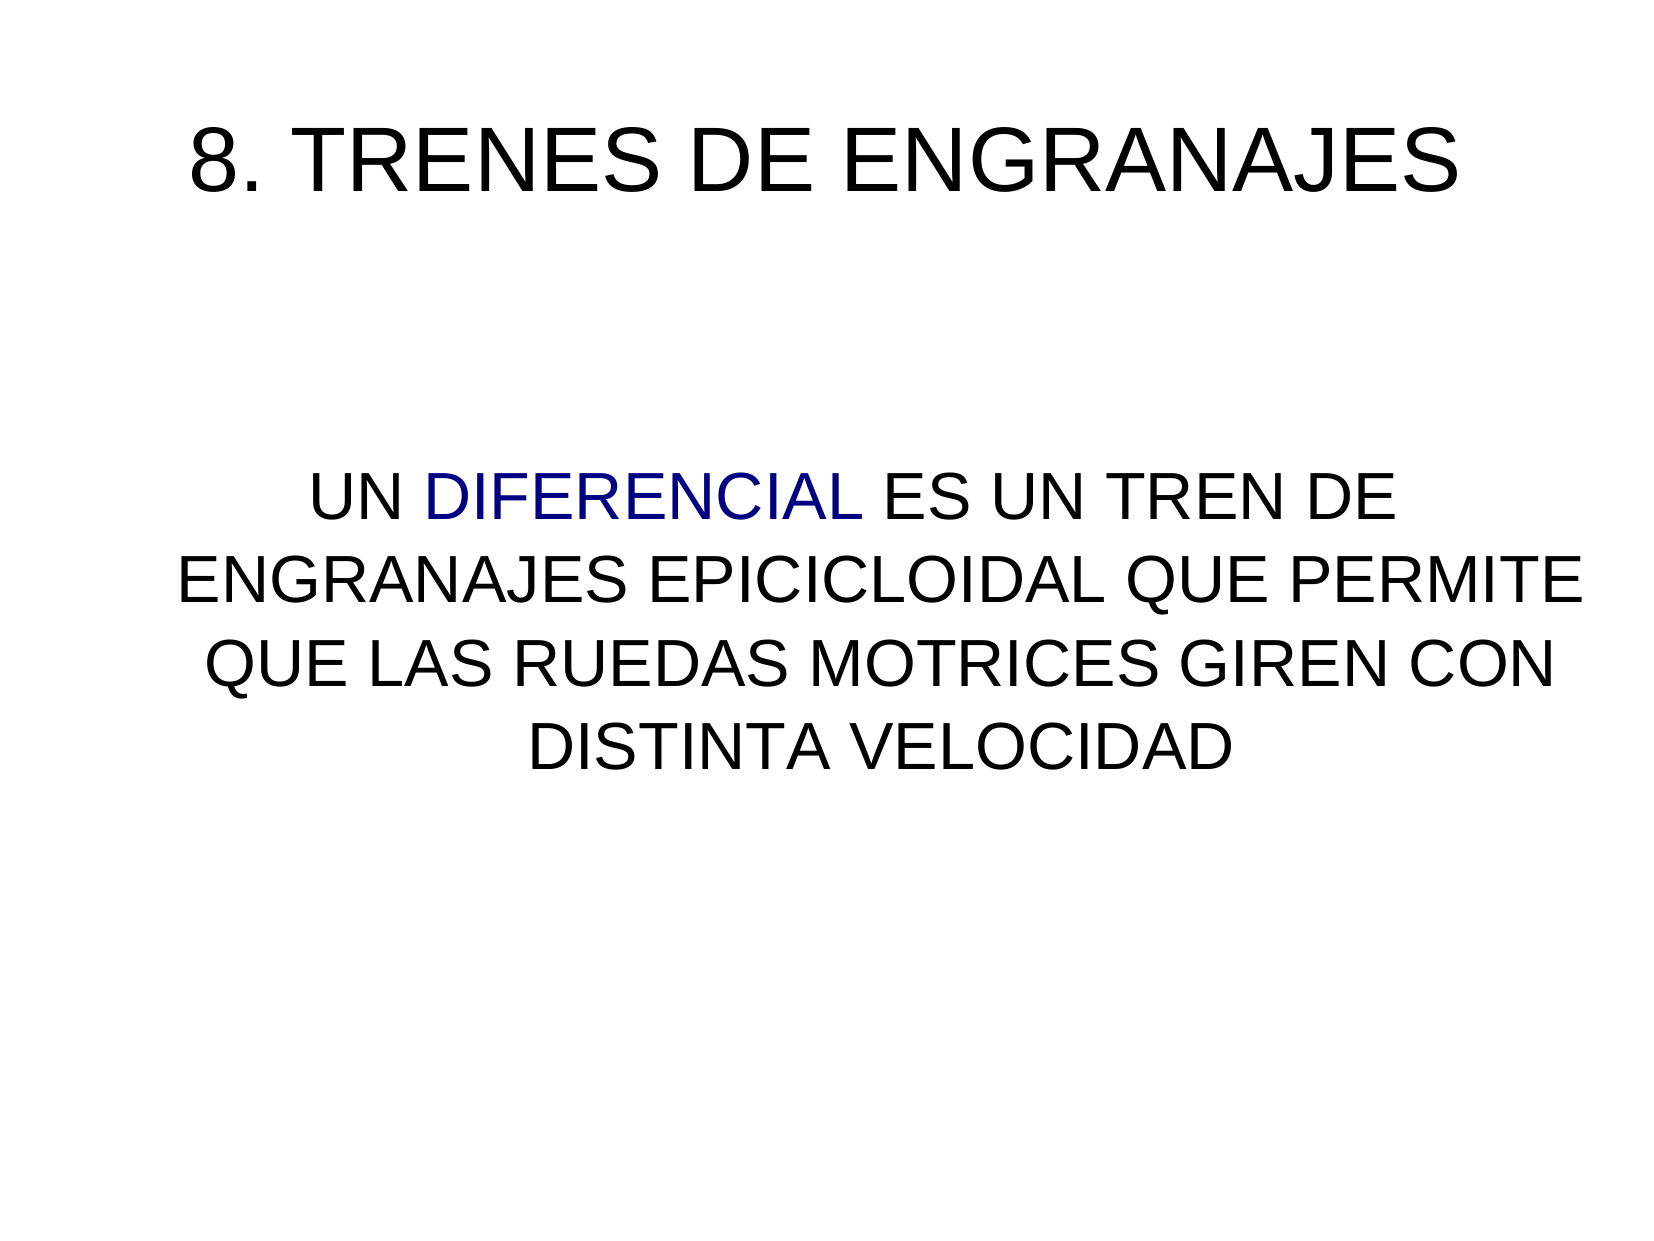

# 8. TRENES DE ENGRANAJES
UN DIFERENCIAL ES UN TREN DE ENGRANAJES EPICICLOIDAL QUE PERMITE QUE LAS RUEDAS MOTRICES GIREN CON DISTINTA VELOCIDAD